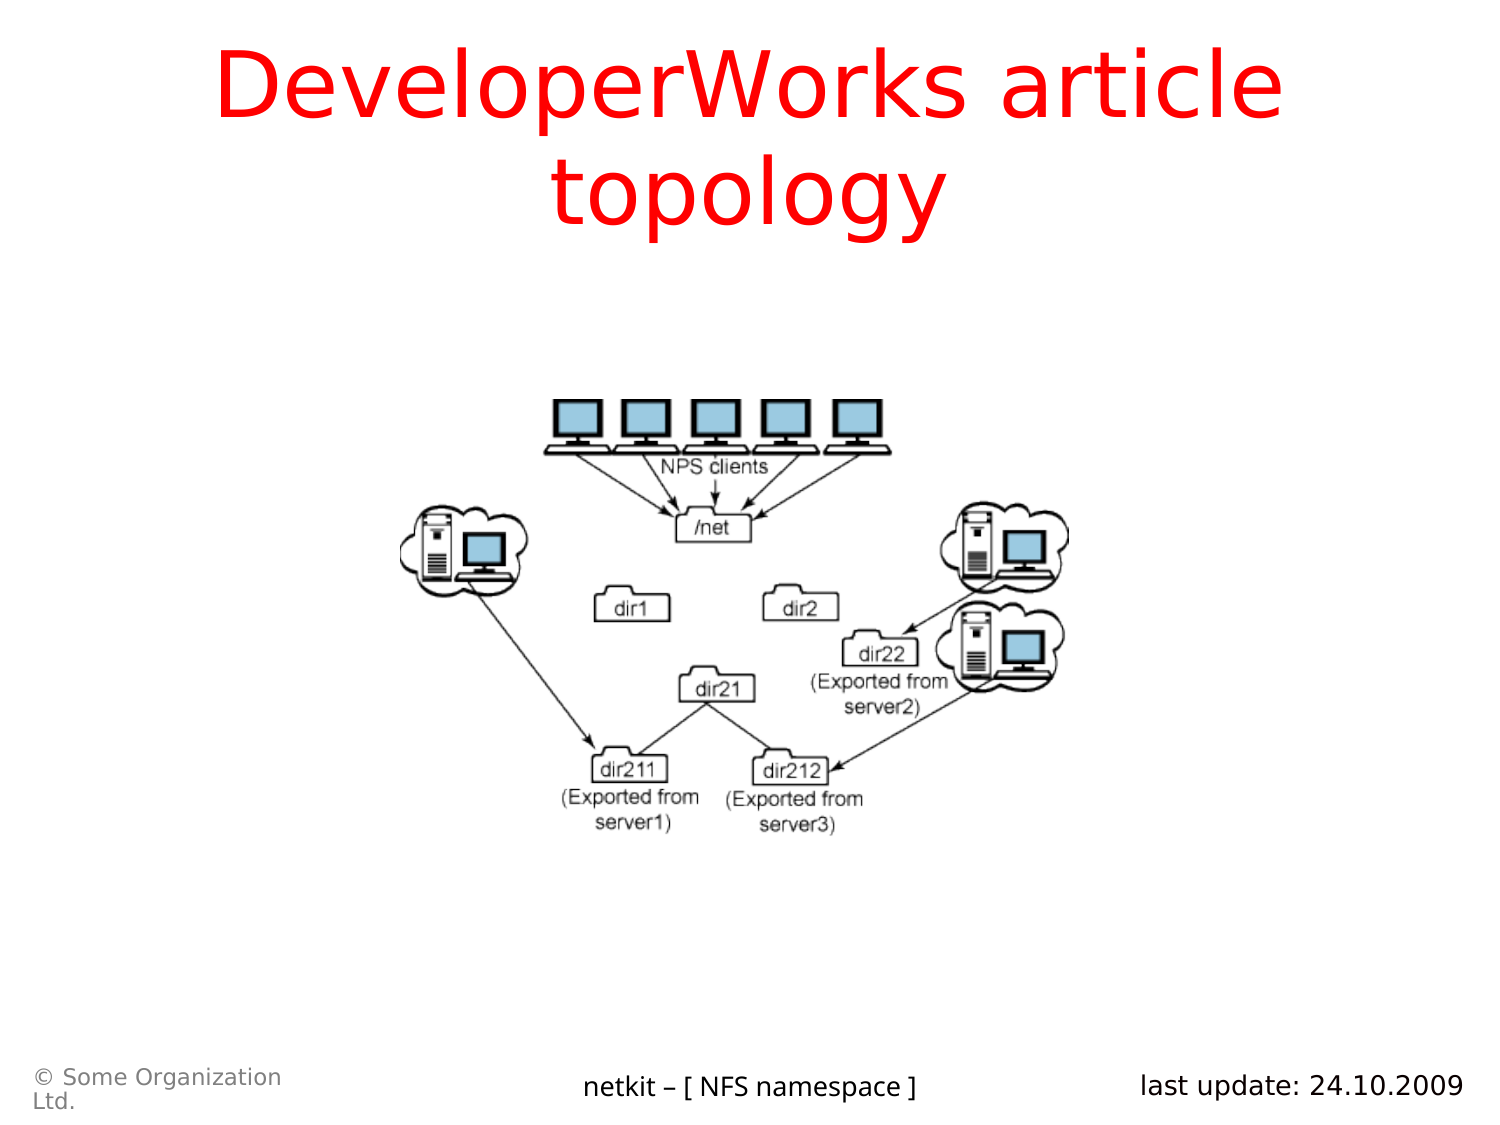

# DeveloperWorks article topology
NFS namespace
24.10.2009